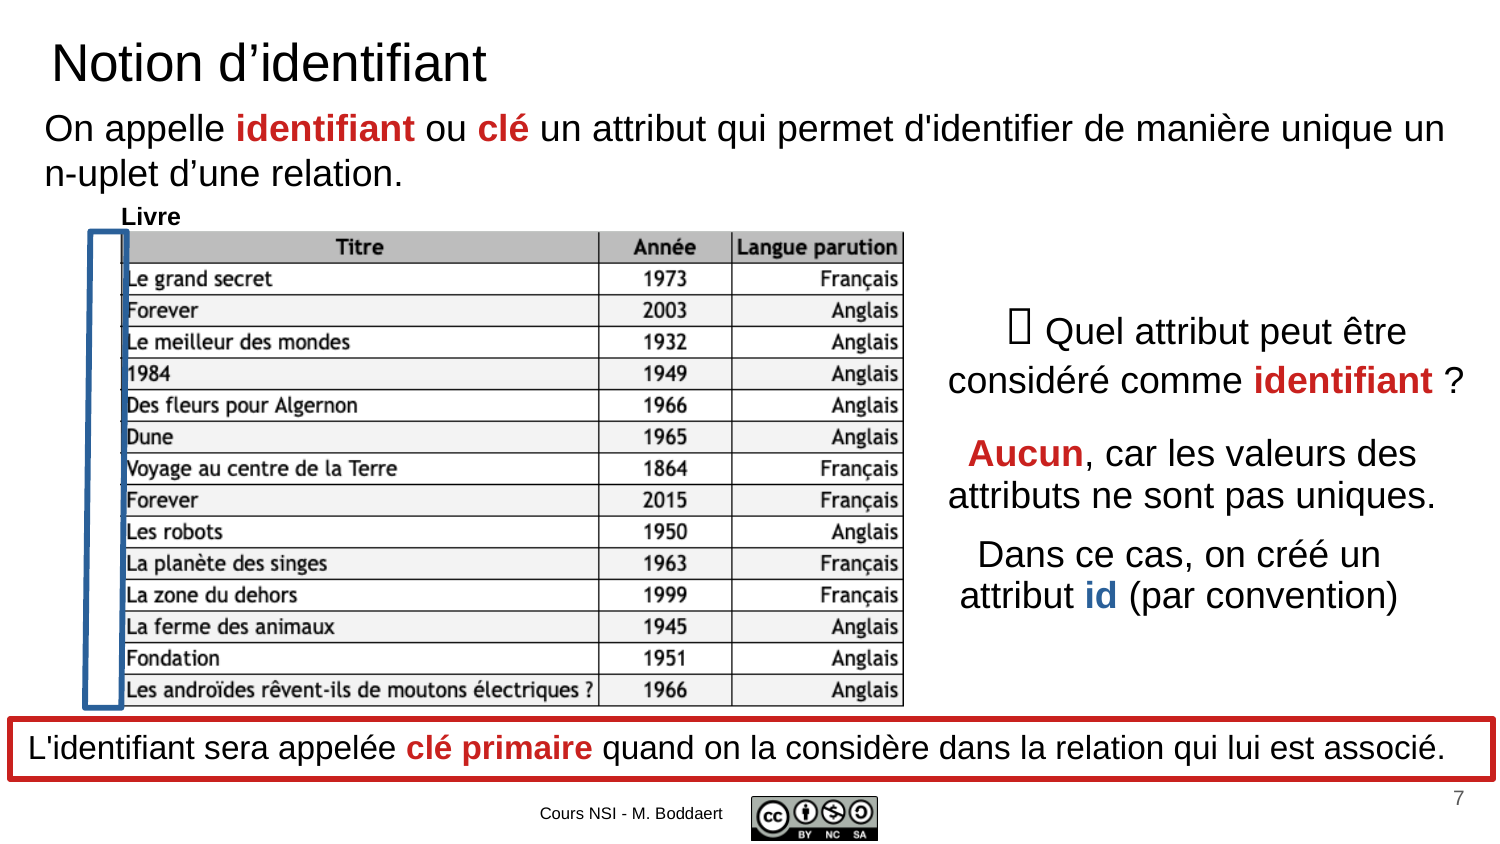

# Notion d’identifiant
On appelle identifiant ou clé un attribut qui permet d'identifier de manière unique un n-uplet d’une relation.
Livre
 Quel attribut peut être considéré comme identifiant ?
Aucun, car les valeurs des attributs ne sont pas uniques.
Dans ce cas, on créé un attribut id (par convention)
L'identifiant sera appelée clé primaire quand on la considère dans la relation qui lui est associé.